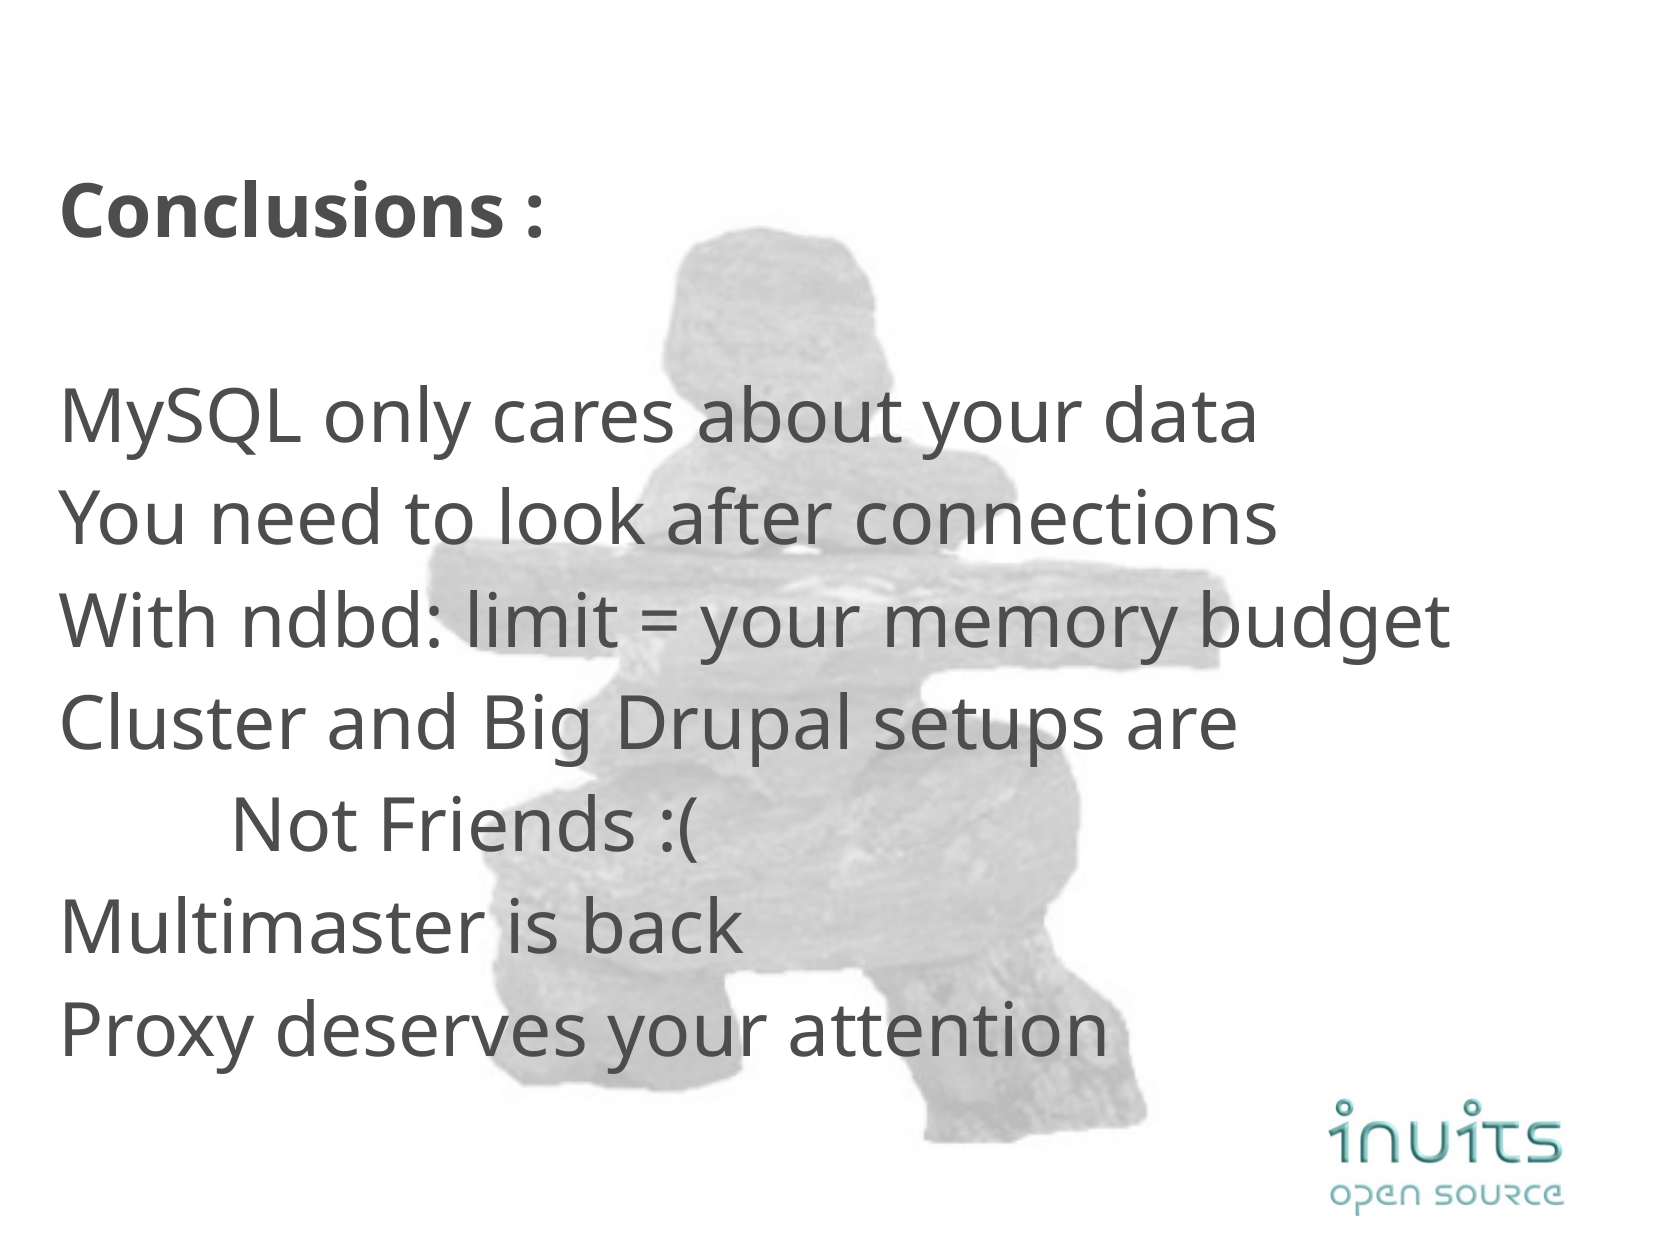

Conclusions :
MySQL only cares about your data
You need to look after connections
With ndbd: limit = your memory budget
Cluster and Big Drupal setups are
Not Friends :(
Multimaster is back
Proxy deserves your attention
#